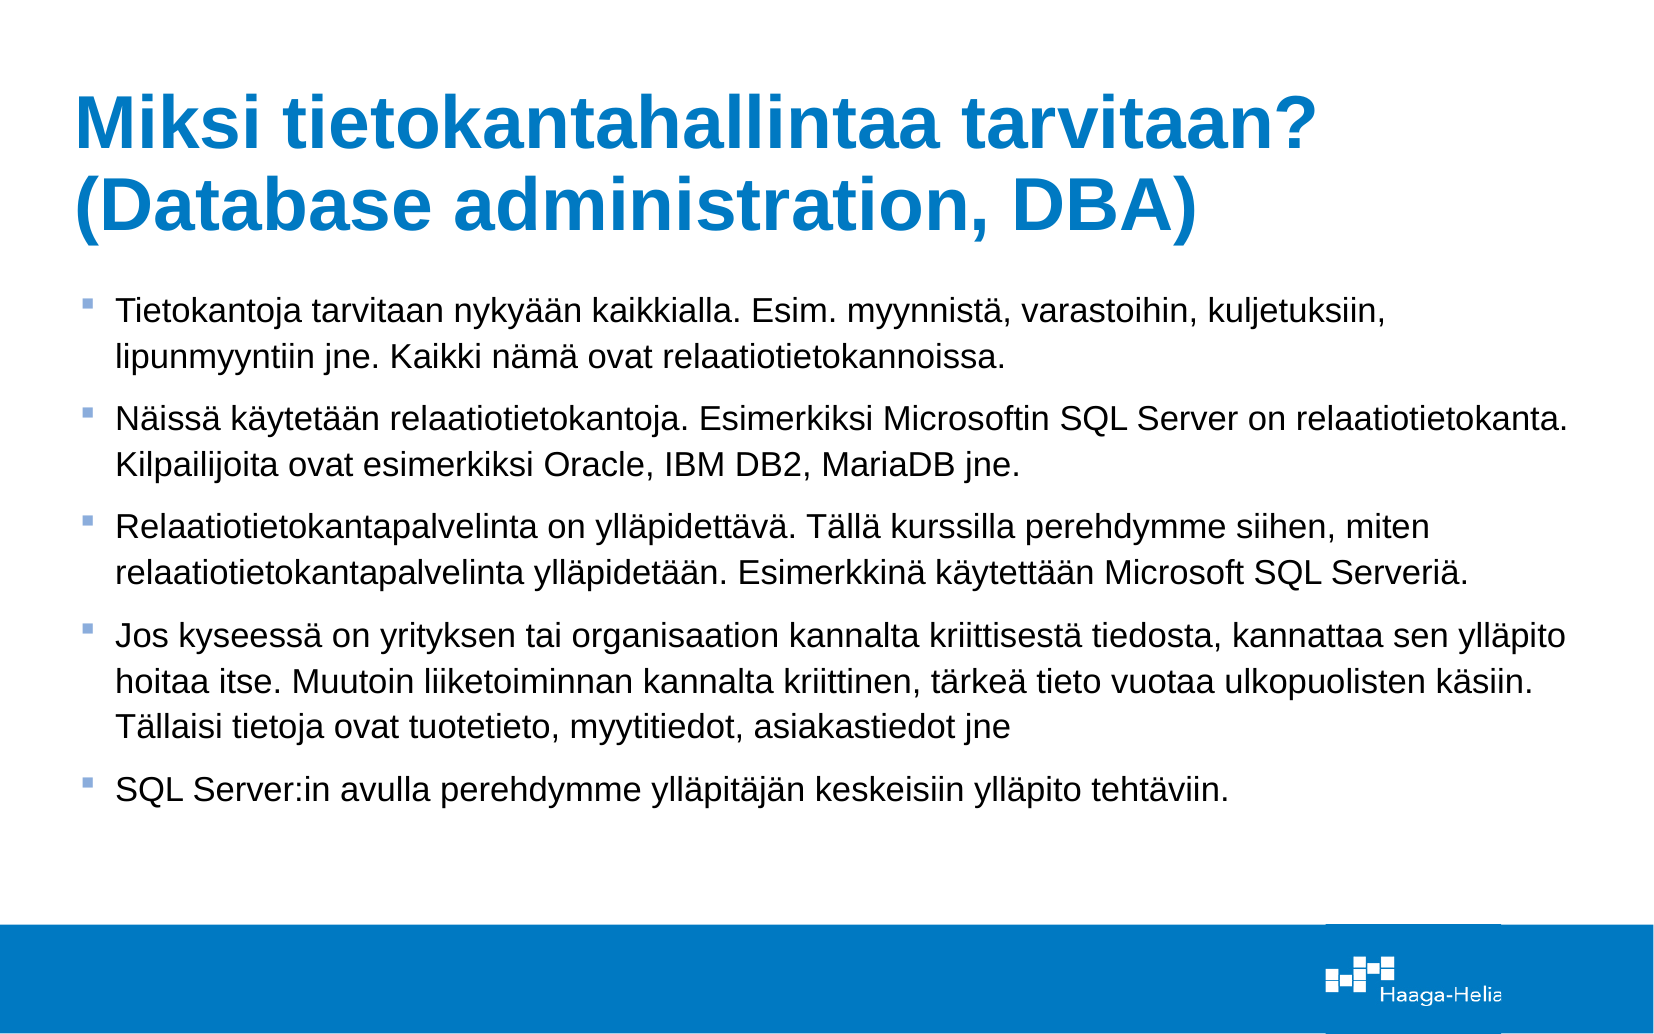

# Miksi tietokantahallintaa tarvitaan? (Database administration, DBA)
Tietokantoja tarvitaan nykyään kaikkialla. Esim. myynnistä, varastoihin, kuljetuksiin, lipunmyyntiin jne. Kaikki nämä ovat relaatiotietokannoissa.
Näissä käytetään relaatiotietokantoja. Esimerkiksi Microsoftin SQL Server on relaatiotietokanta. Kilpailijoita ovat esimerkiksi Oracle, IBM DB2, MariaDB jne.
Relaatiotietokantapalvelinta on ylläpidettävä. Tällä kurssilla perehdymme siihen, miten relaatiotietokantapalvelinta ylläpidetään. Esimerkkinä käytettään Microsoft SQL Serveriä.
Jos kyseessä on yrityksen tai organisaation kannalta kriittisestä tiedosta, kannattaa sen ylläpito hoitaa itse. Muutoin liiketoiminnan kannalta kriittinen, tärkeä tieto vuotaa ulkopuolisten käsiin. Tällaisi tietoja ovat tuotetieto, myytitiedot, asiakastiedot jne
SQL Server:in avulla perehdymme ylläpitäjän keskeisiin ylläpito tehtäviin.